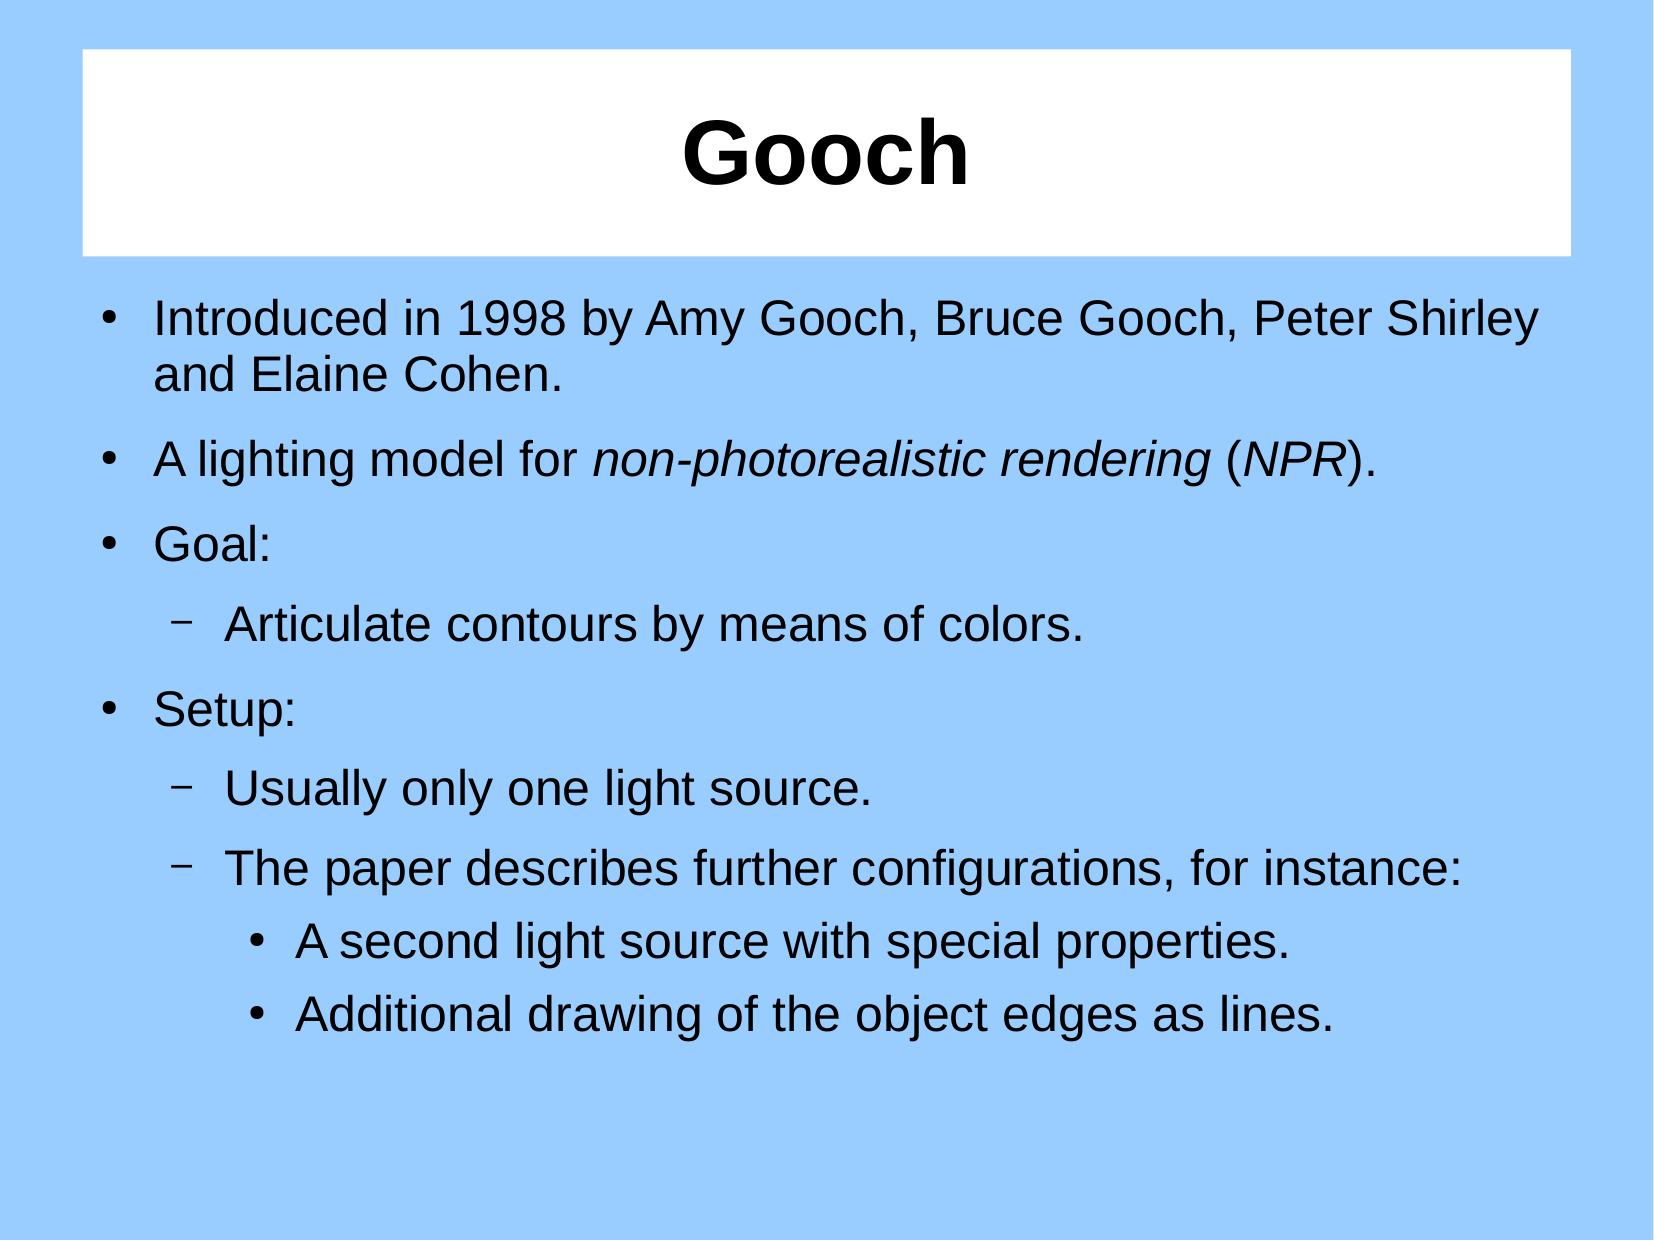

# Gooch
Introduced in 1998 by Amy Gooch, Bruce Gooch, Peter Shirley and Elaine Cohen.
A lighting model for non-photorealistic rendering (NPR).
Goal:
Articulate contours by means of colors.
Setup:
Usually only one light source.
The paper describes further configurations, for instance:
A second light source with special properties.
Additional drawing of the object edges as lines.